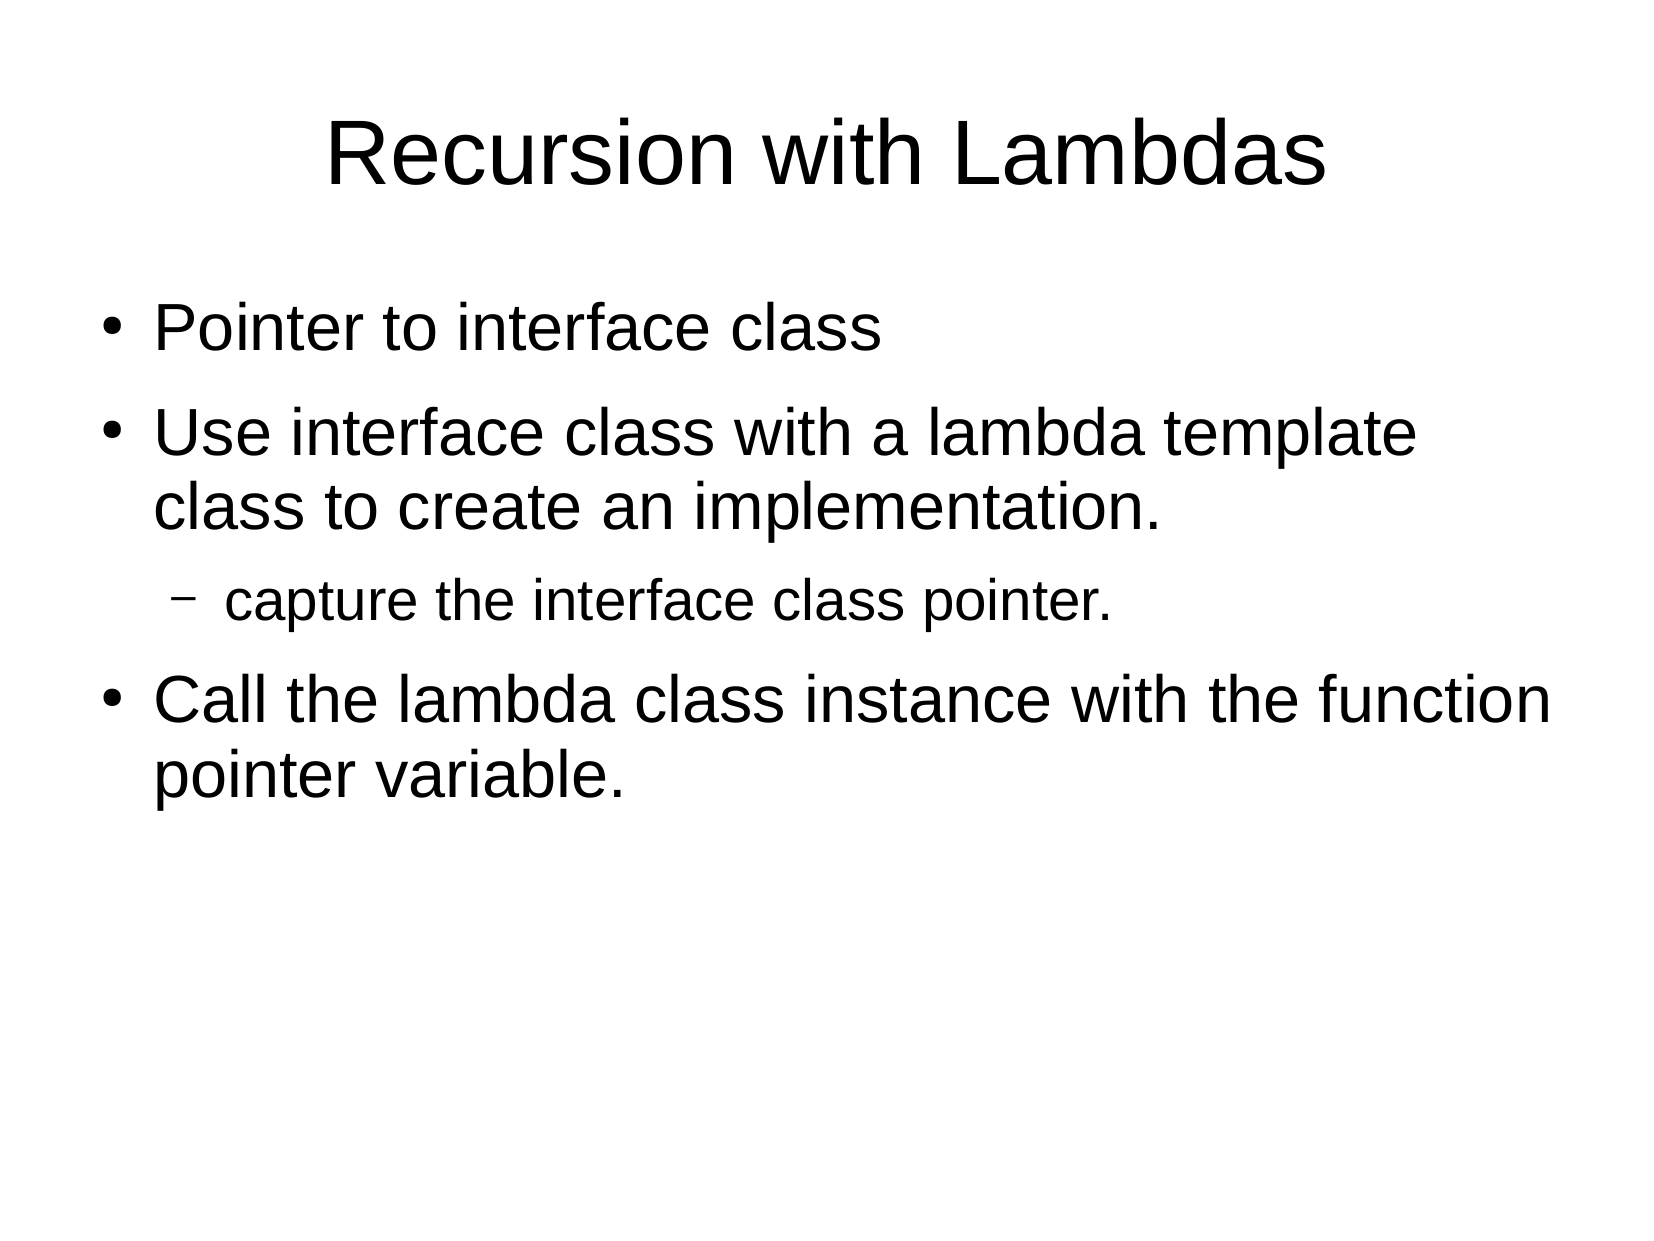

# Recursion with Lambdas
Pointer to interface class
Use interface class with a lambda template class to create an implementation.
capture the interface class pointer.
Call the lambda class instance with the function pointer variable.